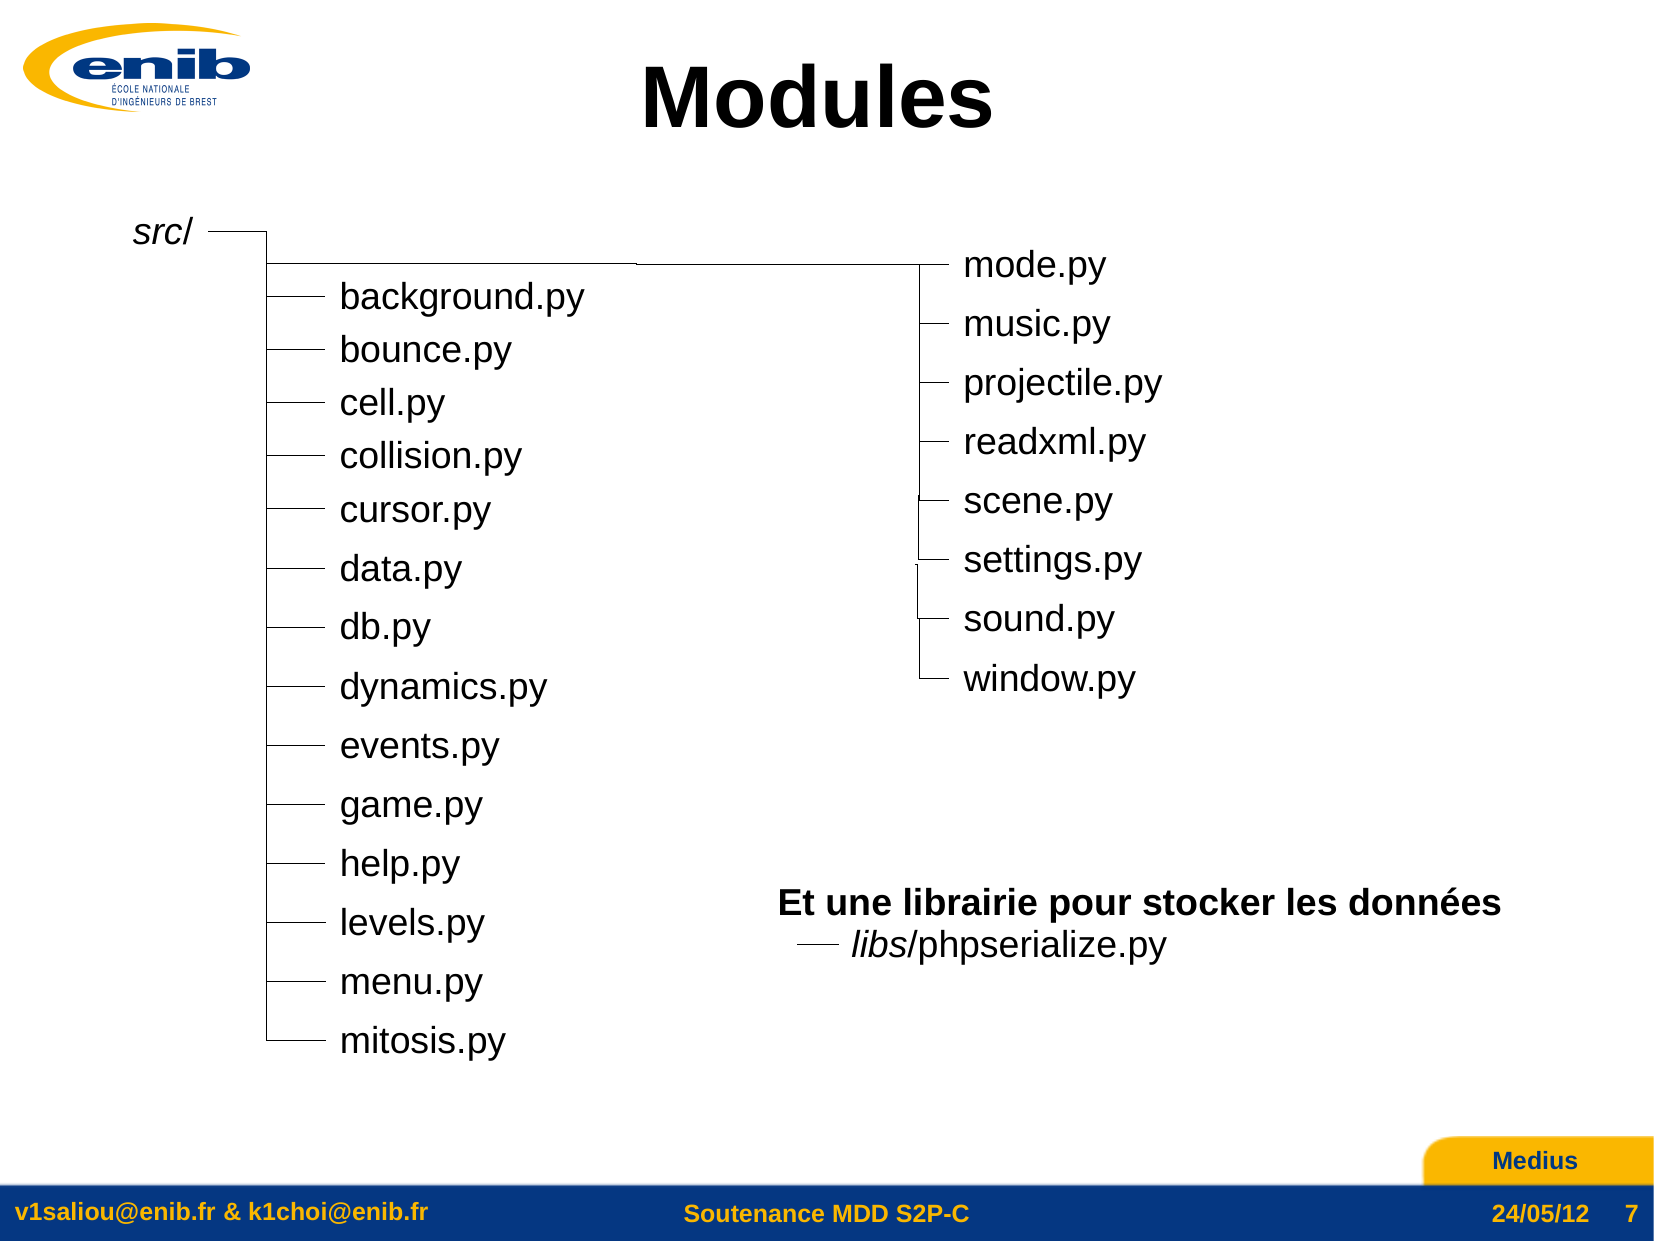

Modules
src/
mode.py
background.py
music.py
bounce.py
projectile.py
cell.py
readxml.py
collision.py
scene.py
cursor.py
settings.py
data.py
sound.py
db.py
window.py
dynamics.py
events.py
game.py
help.py
Et une librairie pour stocker les données
	libs/phpserialize.py
levels.py
menu.py
mitosis.py